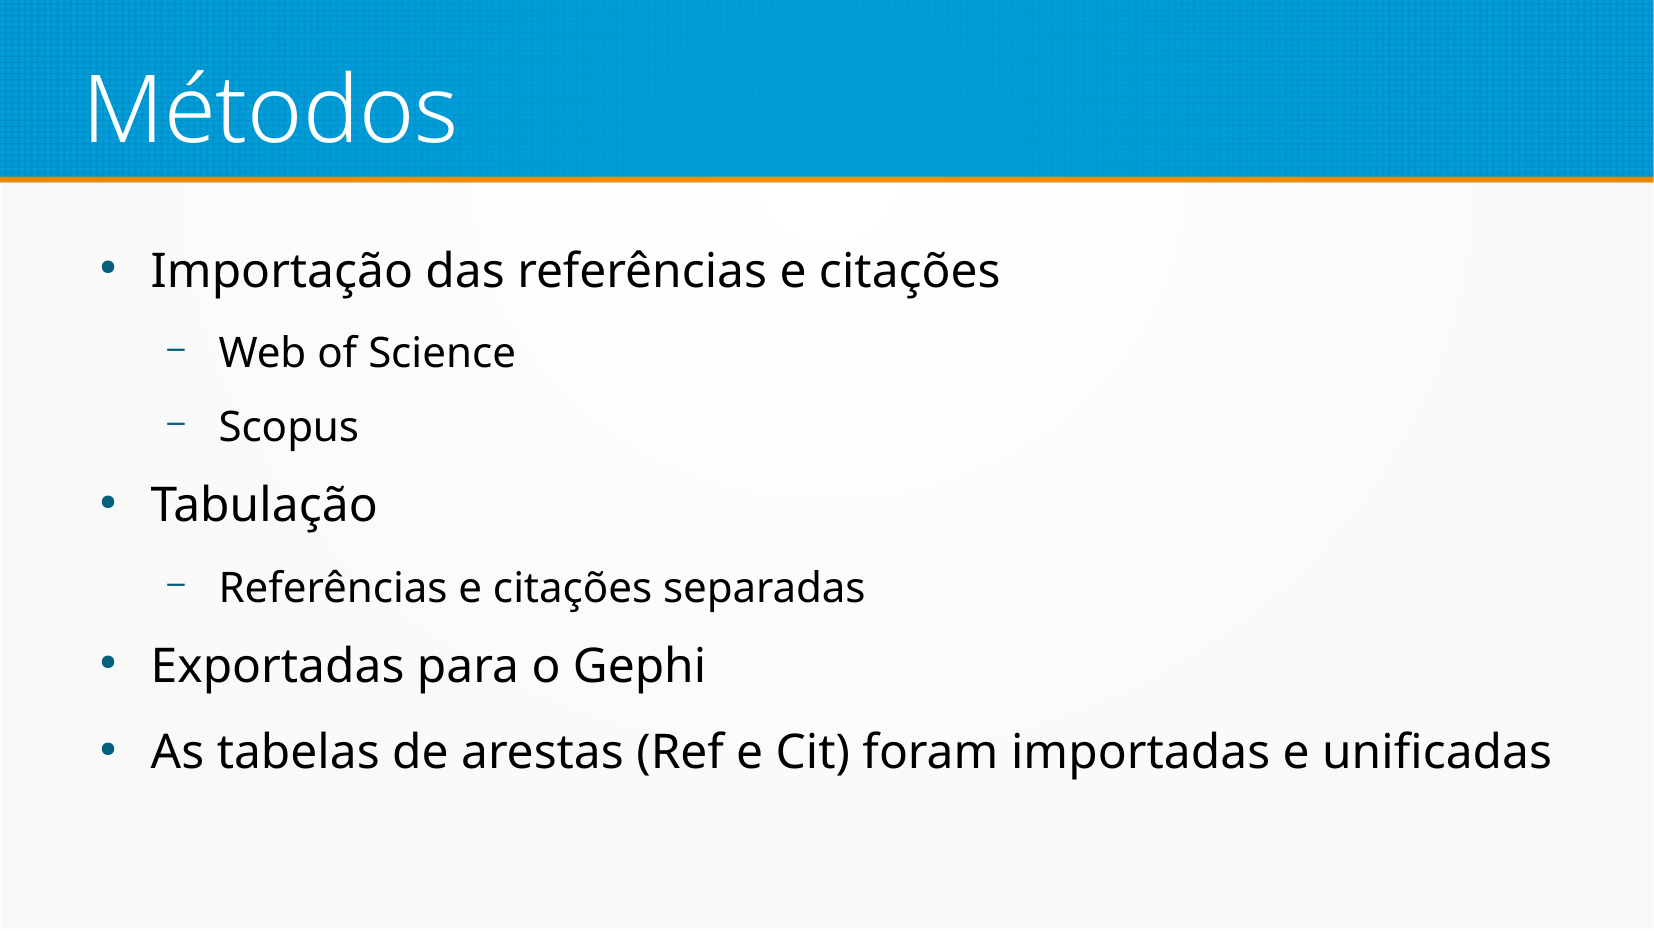

# Métodos
Importação das referências e citações
Web of Science
Scopus
Tabulação
Referências e citações separadas
Exportadas para o Gephi
As tabelas de arestas (Ref e Cit) foram importadas e unificadas